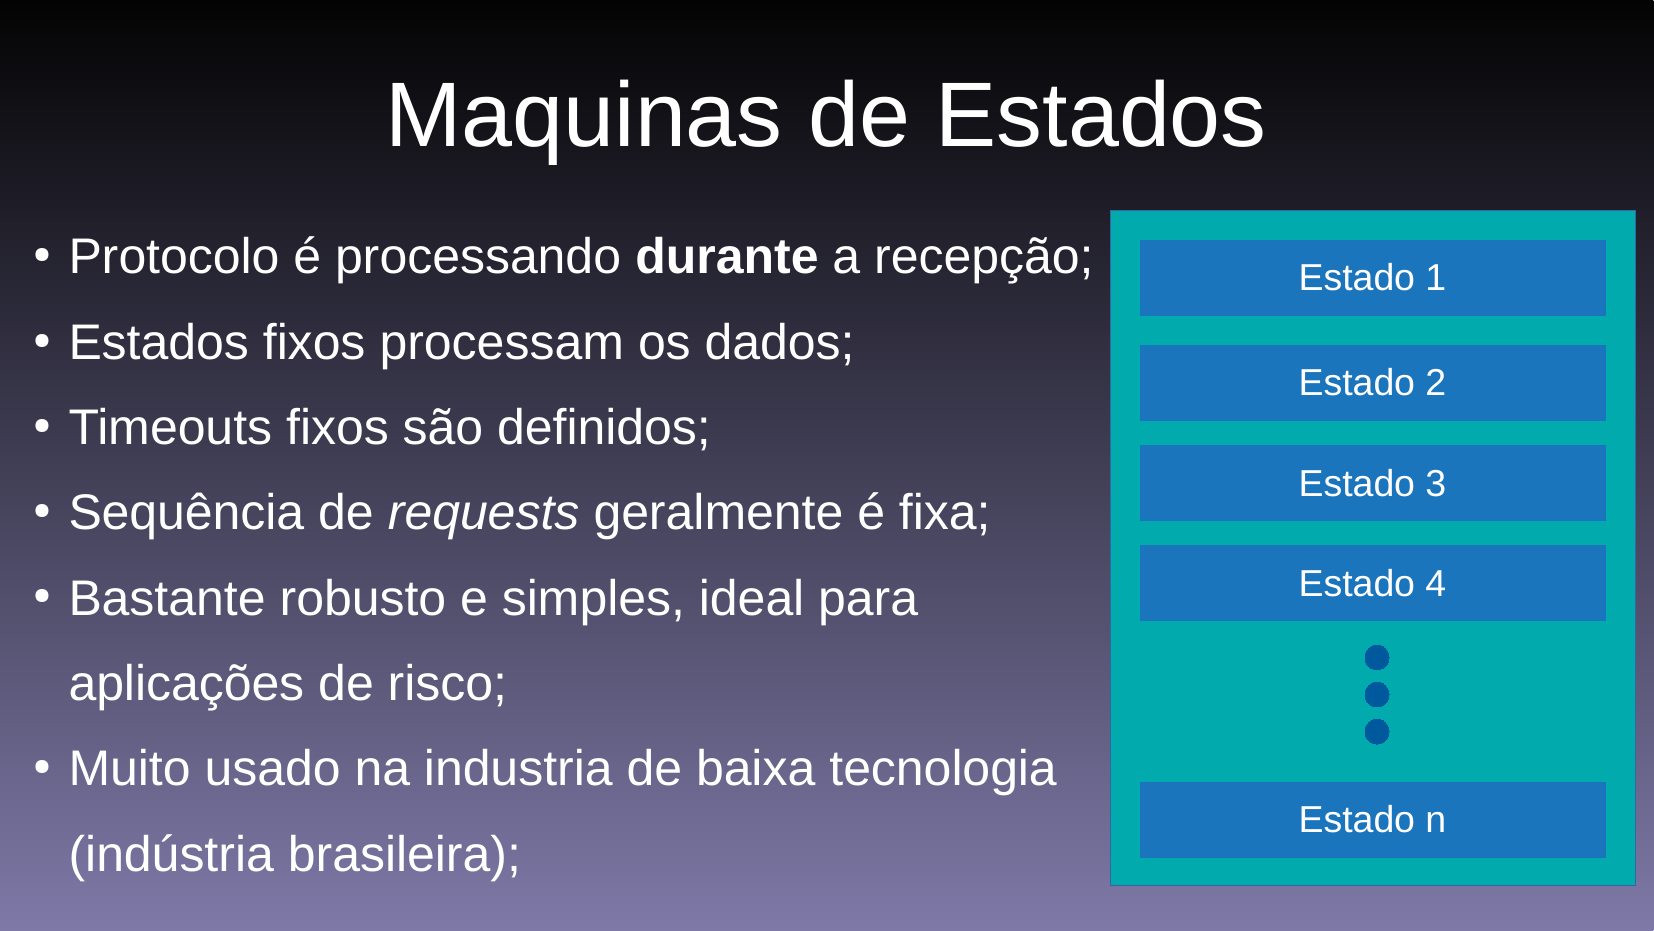

# Maquinas de Estados
Protocolo é processando durante a recepção;
Estados fixos processam os dados;
Timeouts fixos são definidos;
Sequência de requests geralmente é fixa;
Bastante robusto e simples, ideal para
aplicações de risco;
Muito usado na industria de baixa tecnologia
(indústria brasileira);
Estado 1
Estado 2
Estado 3
Estado 4
Estado n